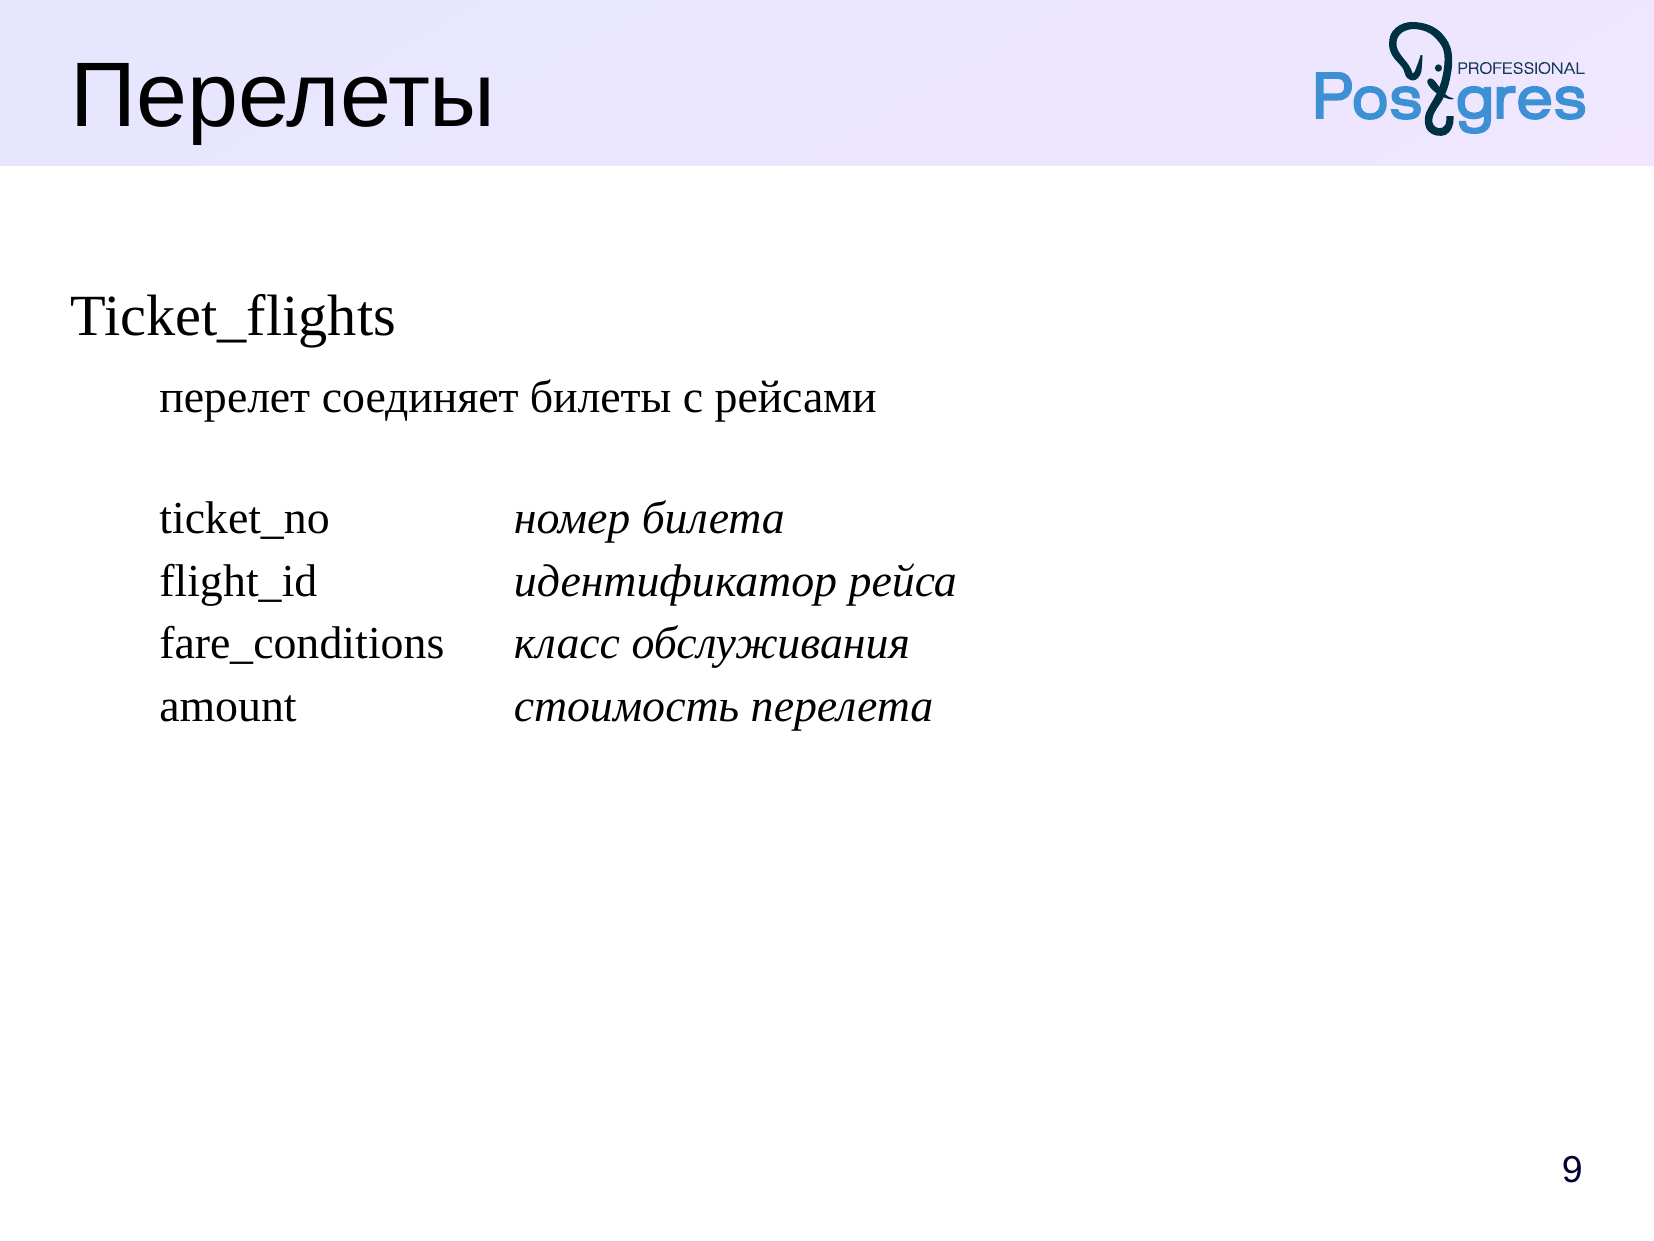

# Перелеты
Ticket_flights
перелет соединяет билеты с рейсами
ticket_no	номер билета
flight_id	идентификатор рейса
fare_conditions	класс обслуживания
amount	стоимость перелета